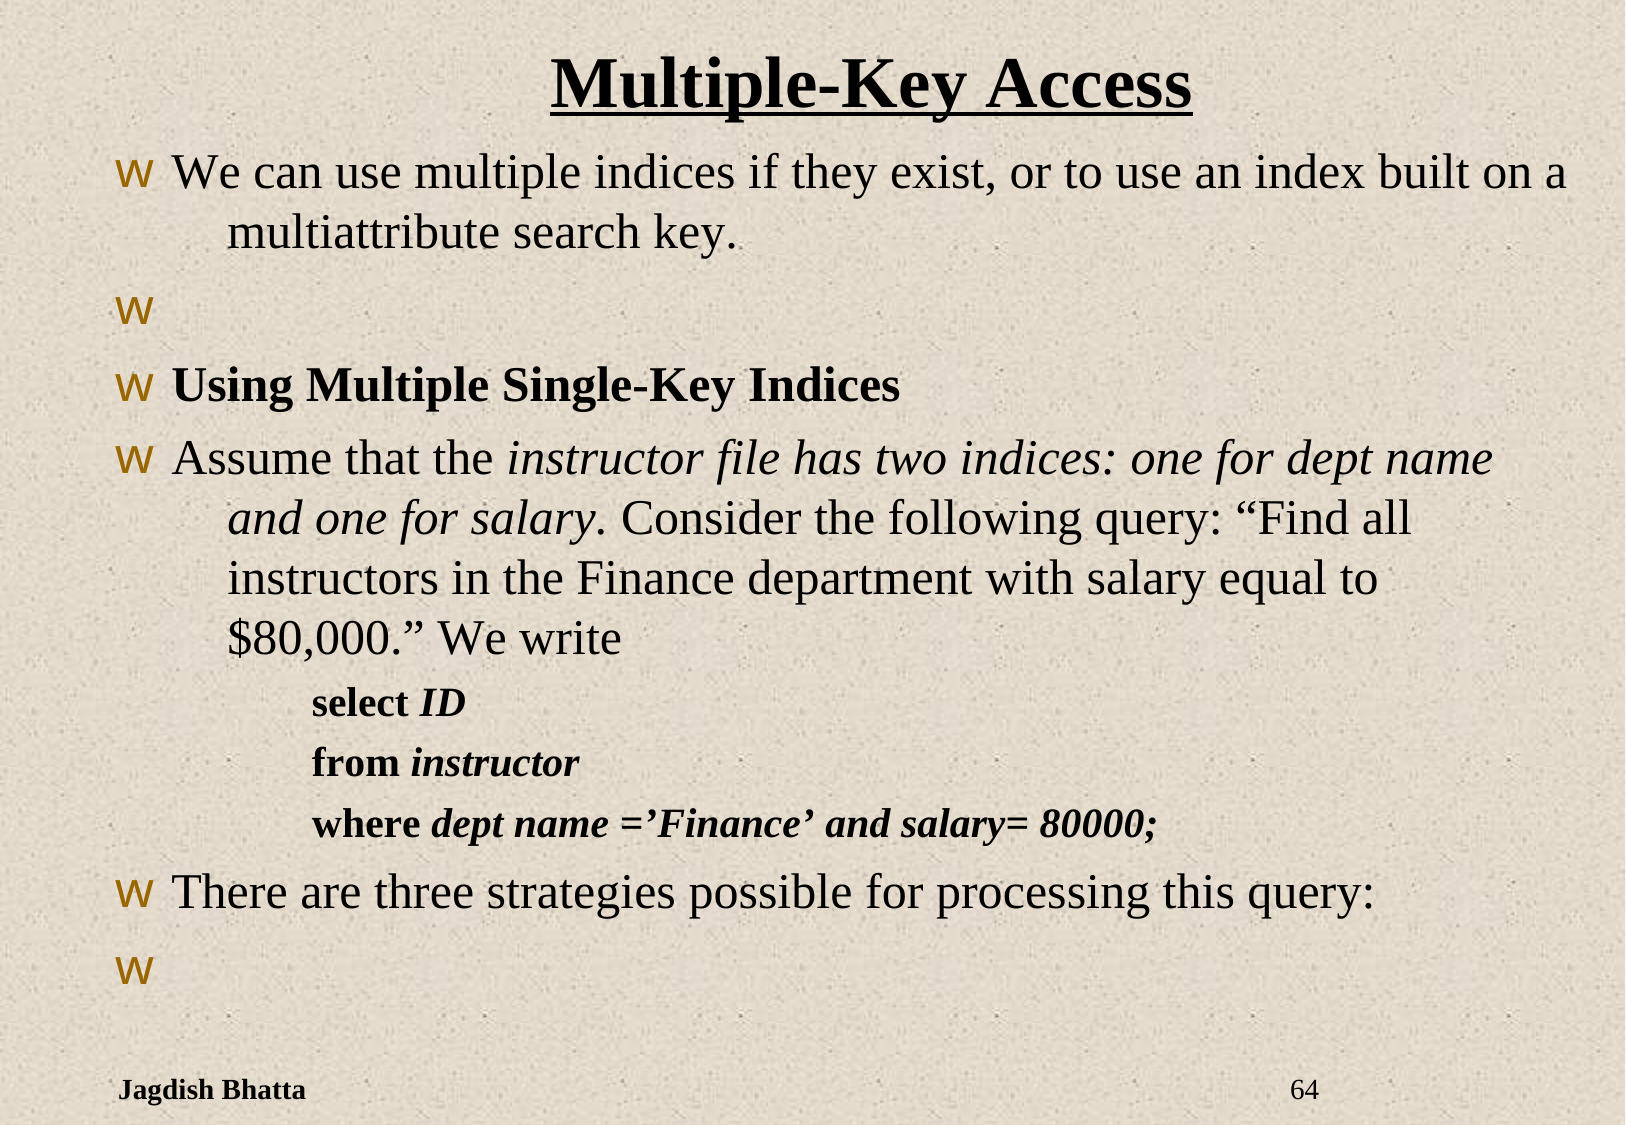

# Multiple-Key Access
We can use multiple indices if they exist, or to use an index built on a multiattribute search key.
Using Multiple Single-Key Indices
Assume that the instructor file has two indices: one for dept name and one for salary. Consider the following query: “Find all instructors in the Finance department with salary equal to $80,000.” We write
select ID
from instructor
where dept name =’Finance’ and salary= 80000;
There are three strategies possible for processing this query:
Jagdish Bhatta
63